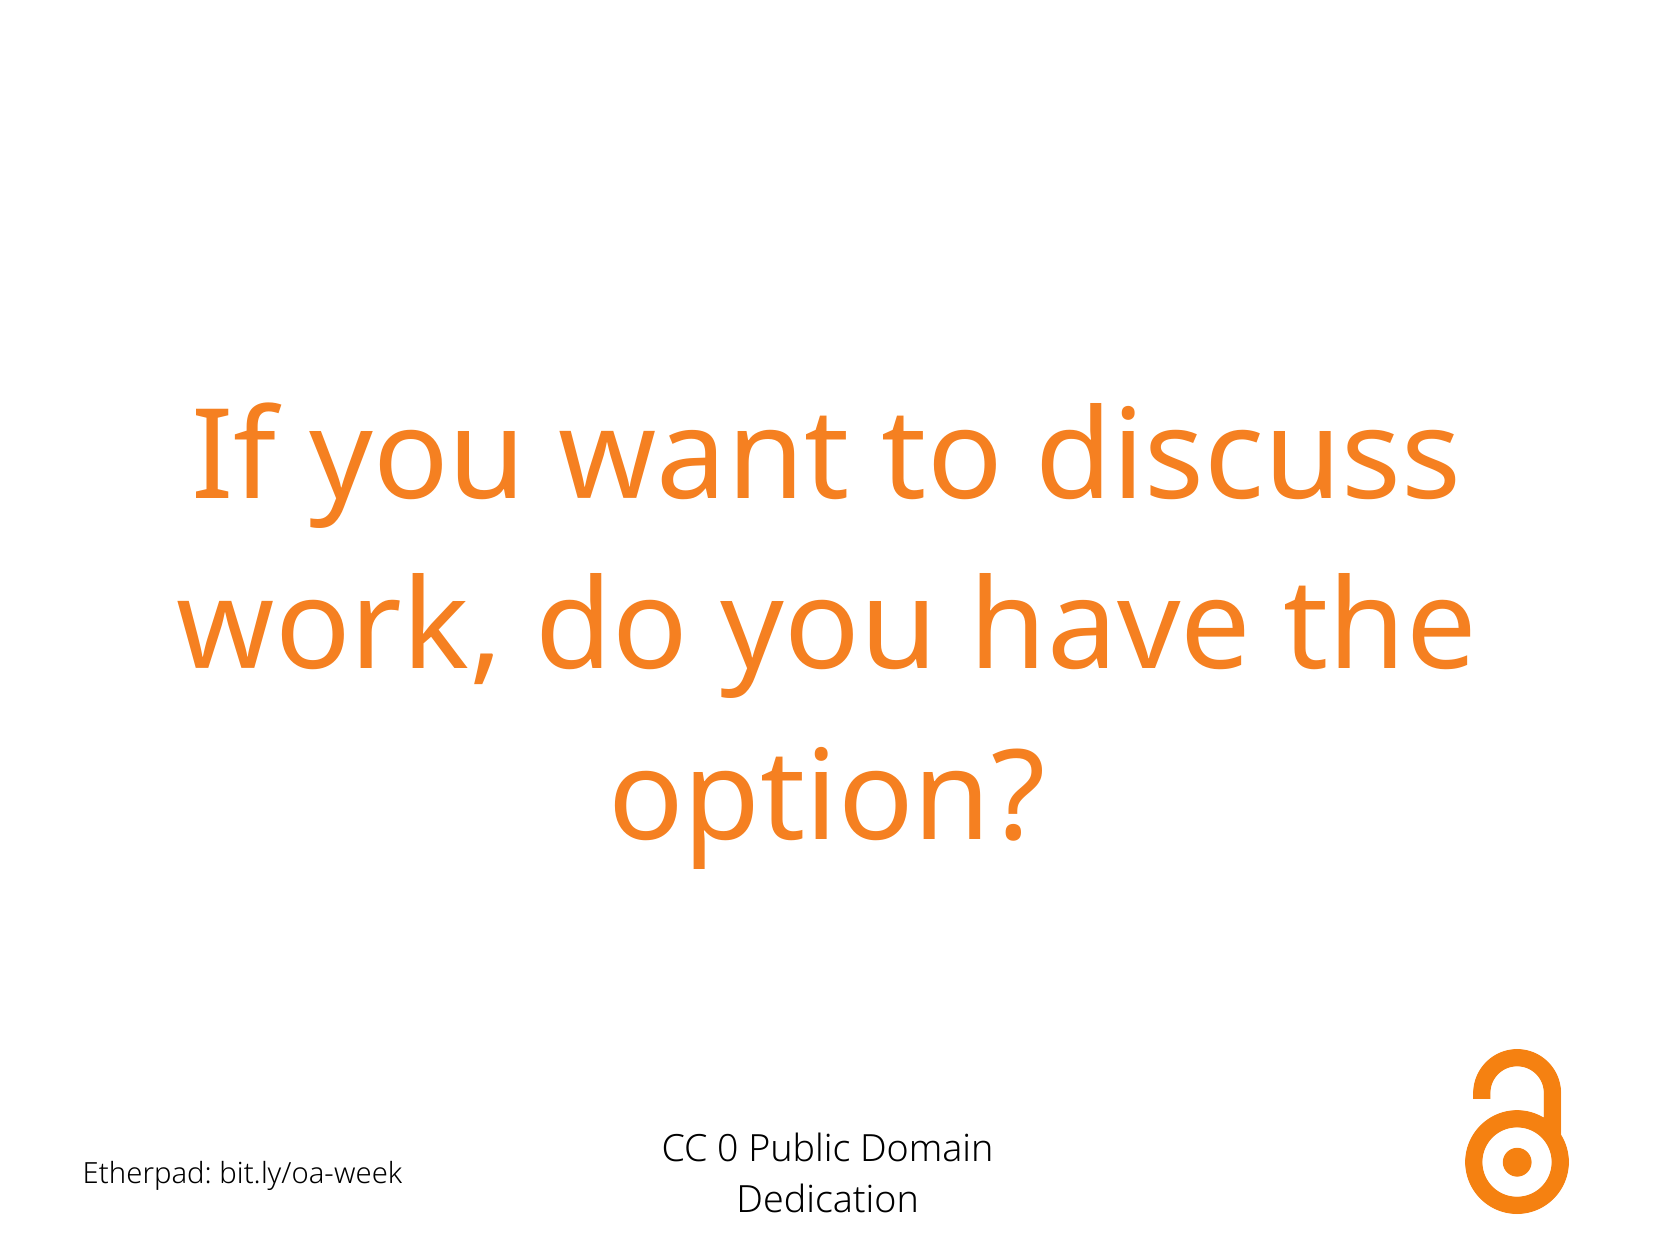

# If you want to discuss work, do you have the option?